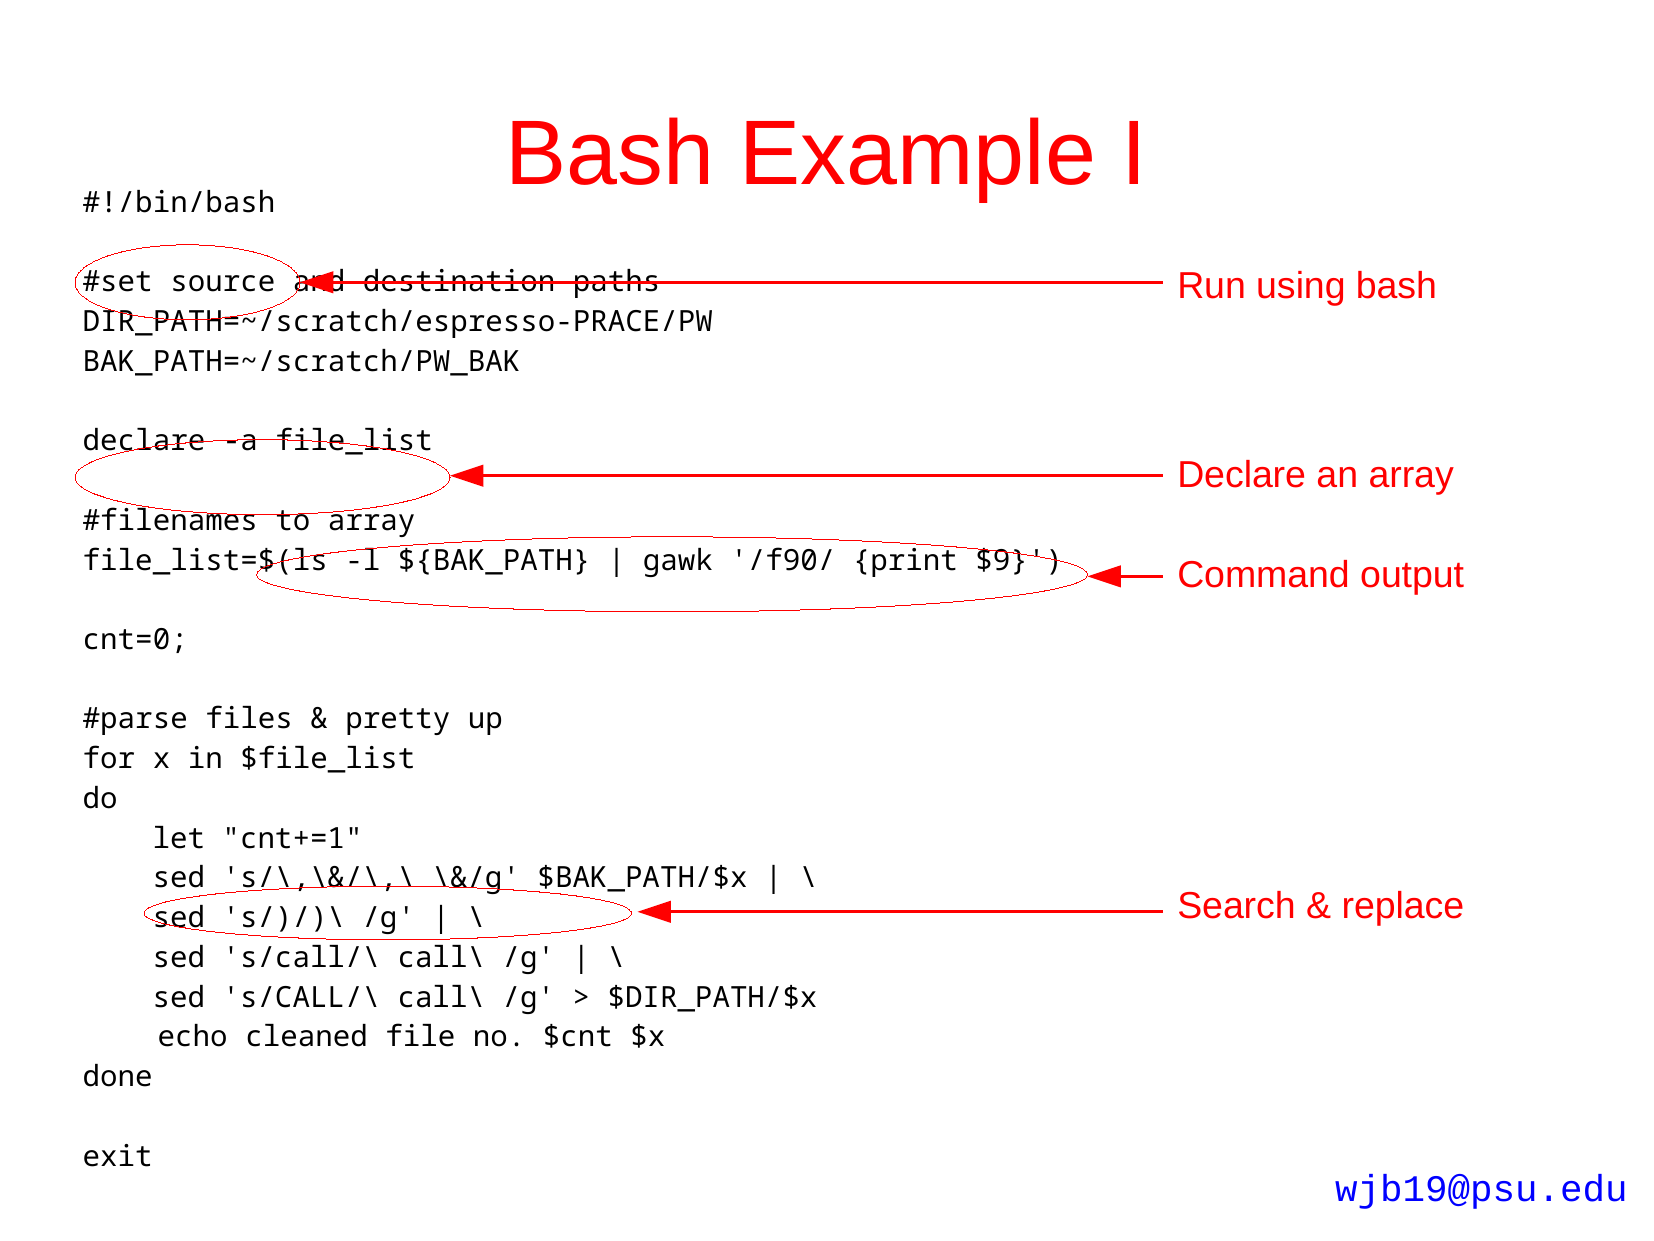

# Bash Example I
#!/bin/bash
#set source and destination paths
DIR_PATH=~/scratch/espresso-PRACE/PW
BAK_PATH=~/scratch/PW_BAK
declare -a file_list
#filenames to array
file_list=$(ls -l ${BAK_PATH} | gawk '/f90/ {print $9}')
cnt=0;
#parse files & pretty up
for x in $file_list
do
 let "cnt+=1"
 sed 's/\,\&/\,\ \&/g' $BAK_PATH/$x | \
 sed 's/)/)\ /g' | \
 sed 's/call/\ call\ /g' | \
 sed 's/CALL/\ call\ /g' > $DIR_PATH/$x
	echo cleaned file no. $cnt $x
done
exit
Run using bash
Declare an array
Command output
Search & replace
wjb19@psu.edu